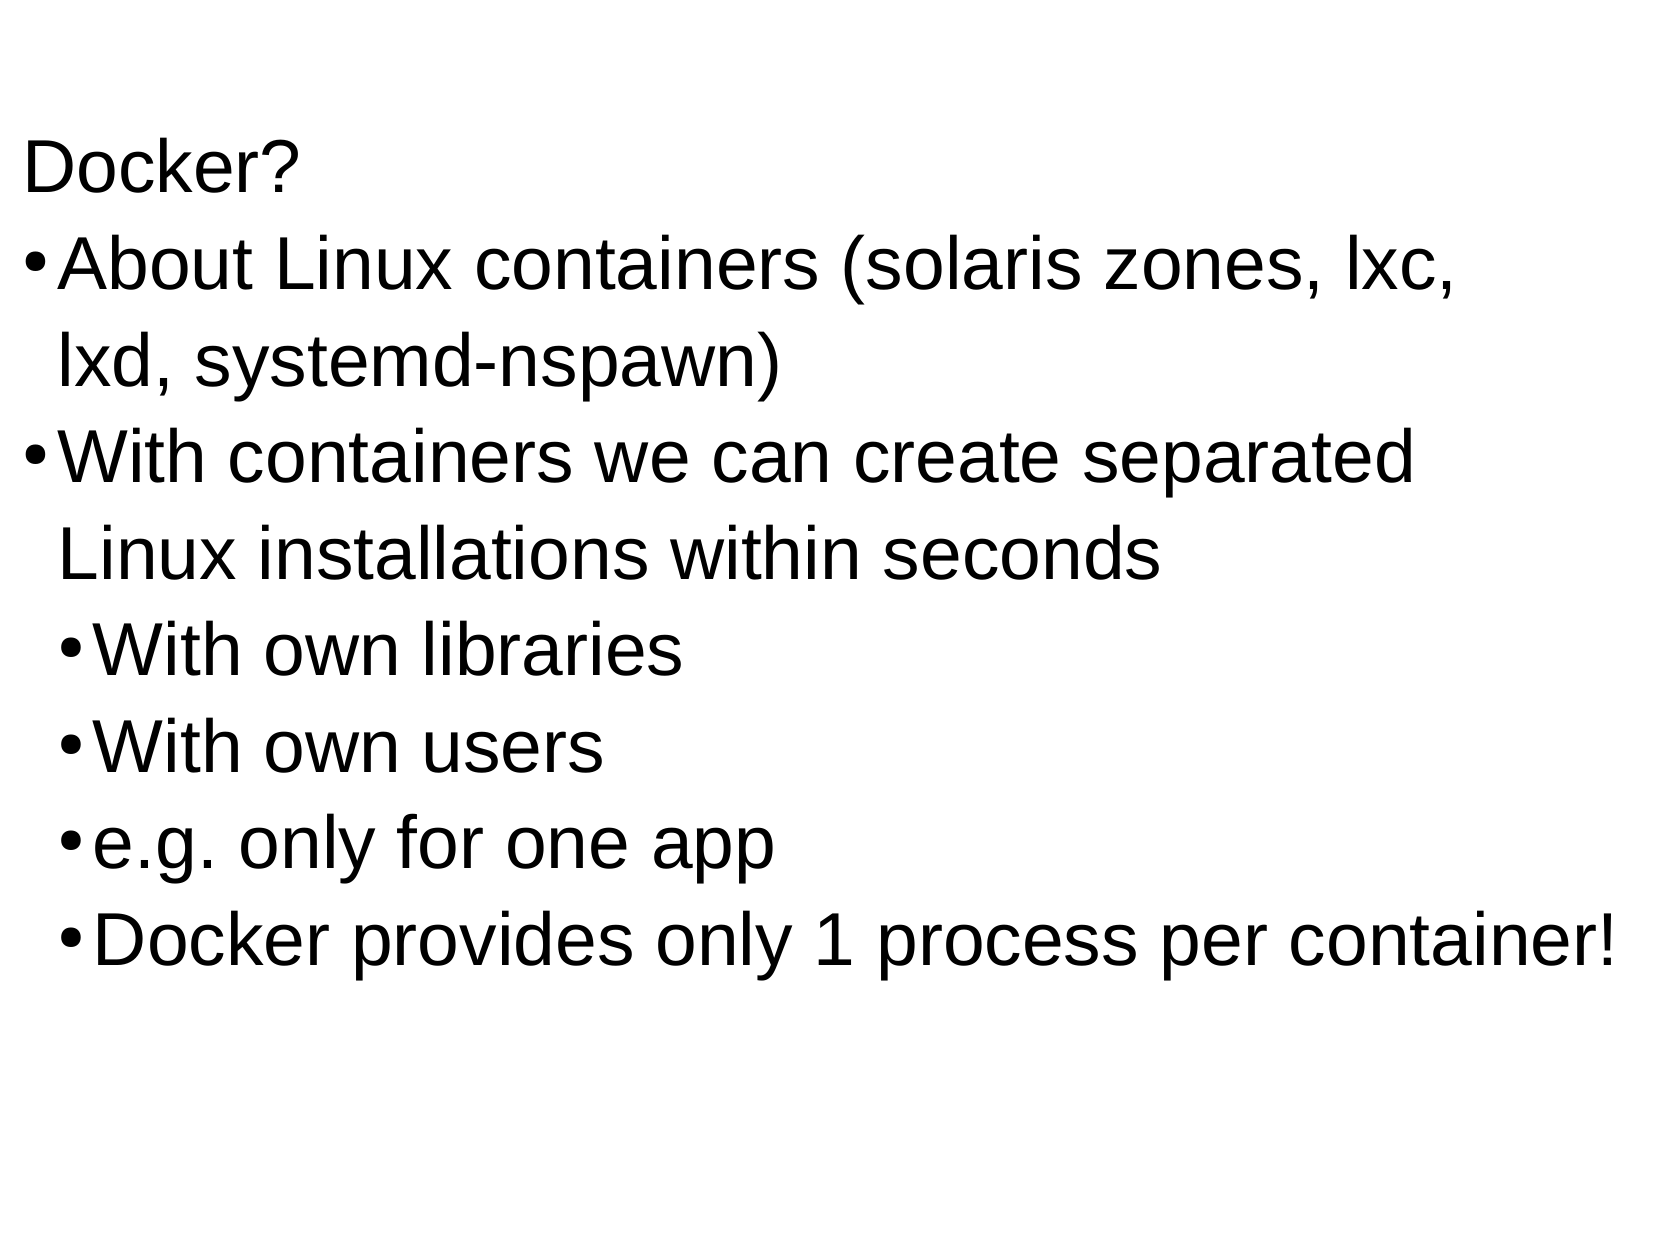

Docker?
About Linux containers (solaris zones, lxc,
lxd, systemd-nspawn)
With containers we can create separated
Linux installations within seconds
With own libraries
With own users
e.g. only for one app
Docker provides only 1 process per container!